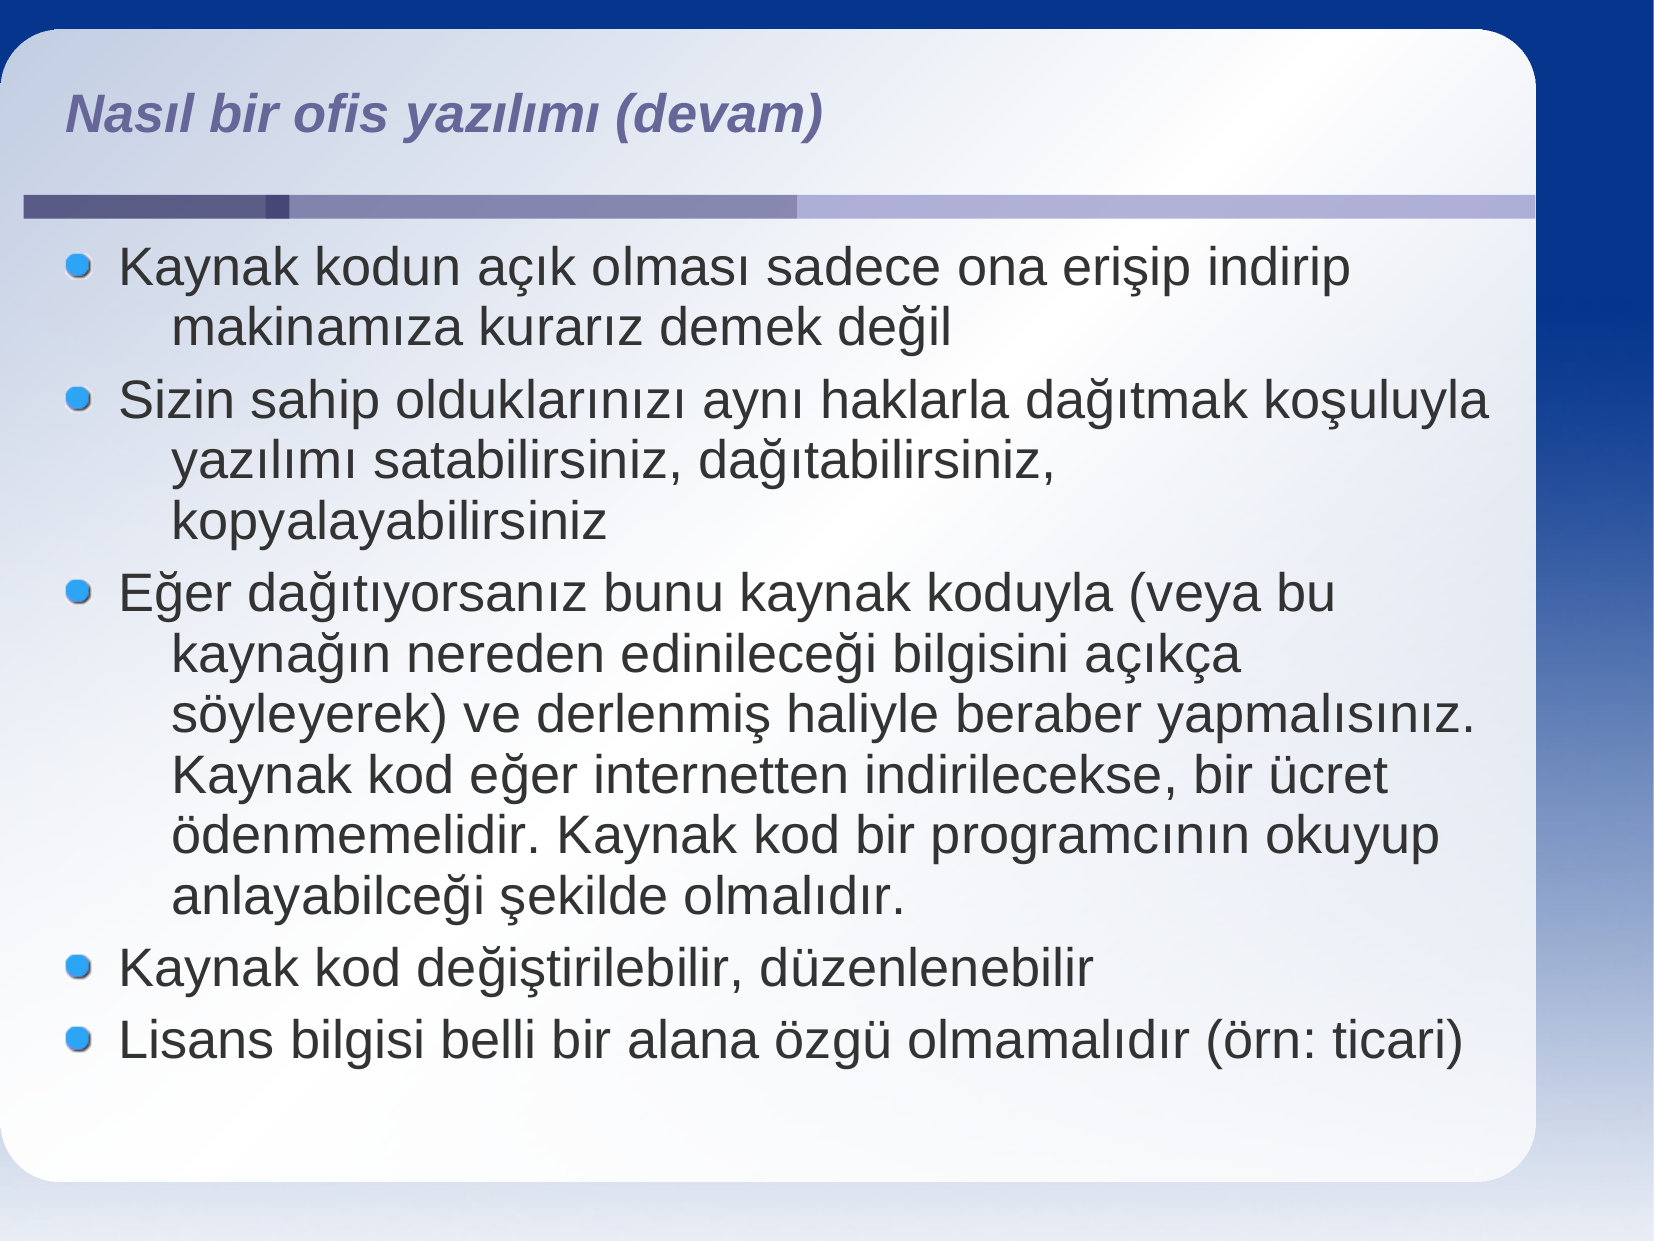

# Nasıl bir ofis yazılımı (devam)
Kaynak kodun açık olması sadece ona erişip indirip makinamıza kurarız demek değil
Sizin sahip olduklarınızı aynı haklarla dağıtmak koşuluyla yazılımı satabilirsiniz, dağıtabilirsiniz, kopyalayabilirsiniz
Eğer dağıtıyorsanız bunu kaynak koduyla (veya bu kaynağın nereden edinileceği bilgisini açıkça söyleyerek) ve derlenmiş haliyle beraber yapmalısınız. Kaynak kod eğer internetten indirilecekse, bir ücret ödenmemelidir. Kaynak kod bir programcının okuyup anlayabilceği şekilde olmalıdır.
Kaynak kod değiştirilebilir, düzenlenebilir
Lisans bilgisi belli bir alana özgü olmamalıdır (örn: ticari)